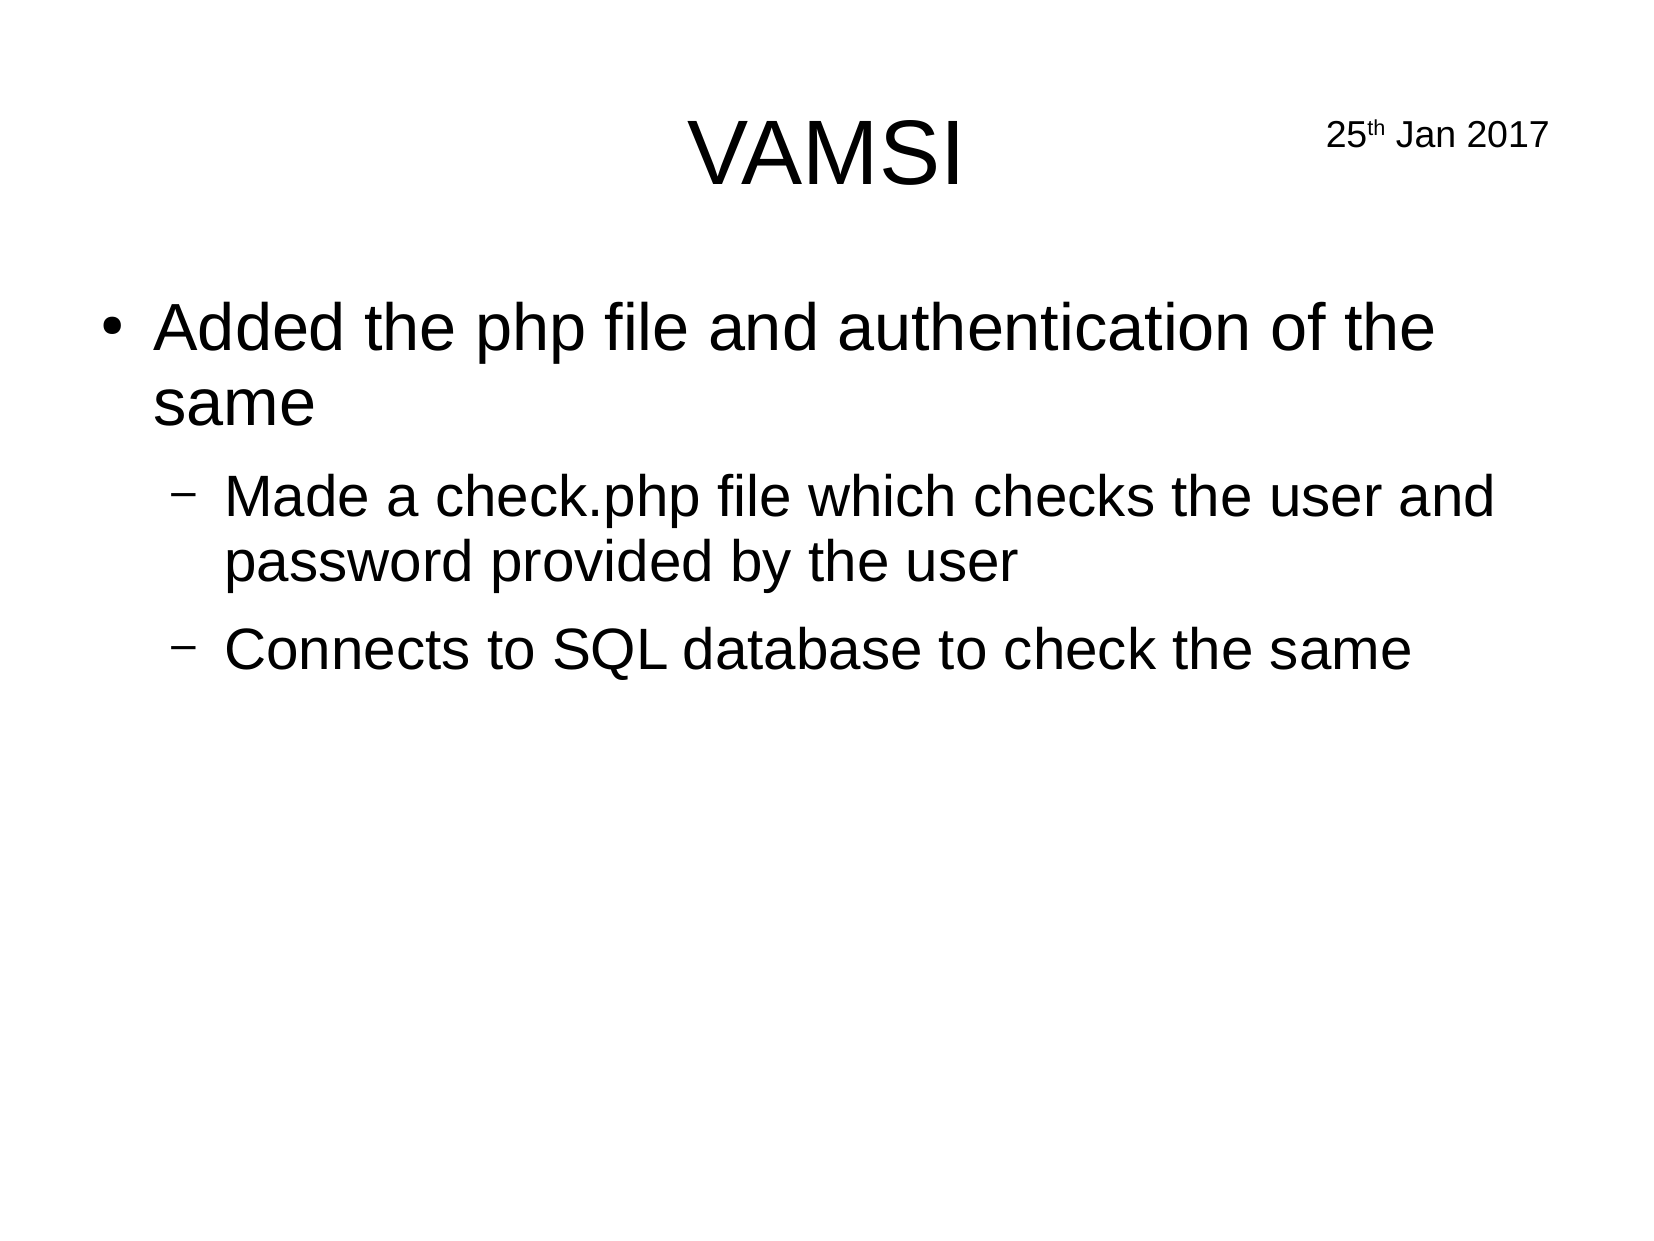

# VAMSI
25th Jan 2017
Added the php file and authentication of the same
Made a check.php file which checks the user and password provided by the user
Connects to SQL database to check the same